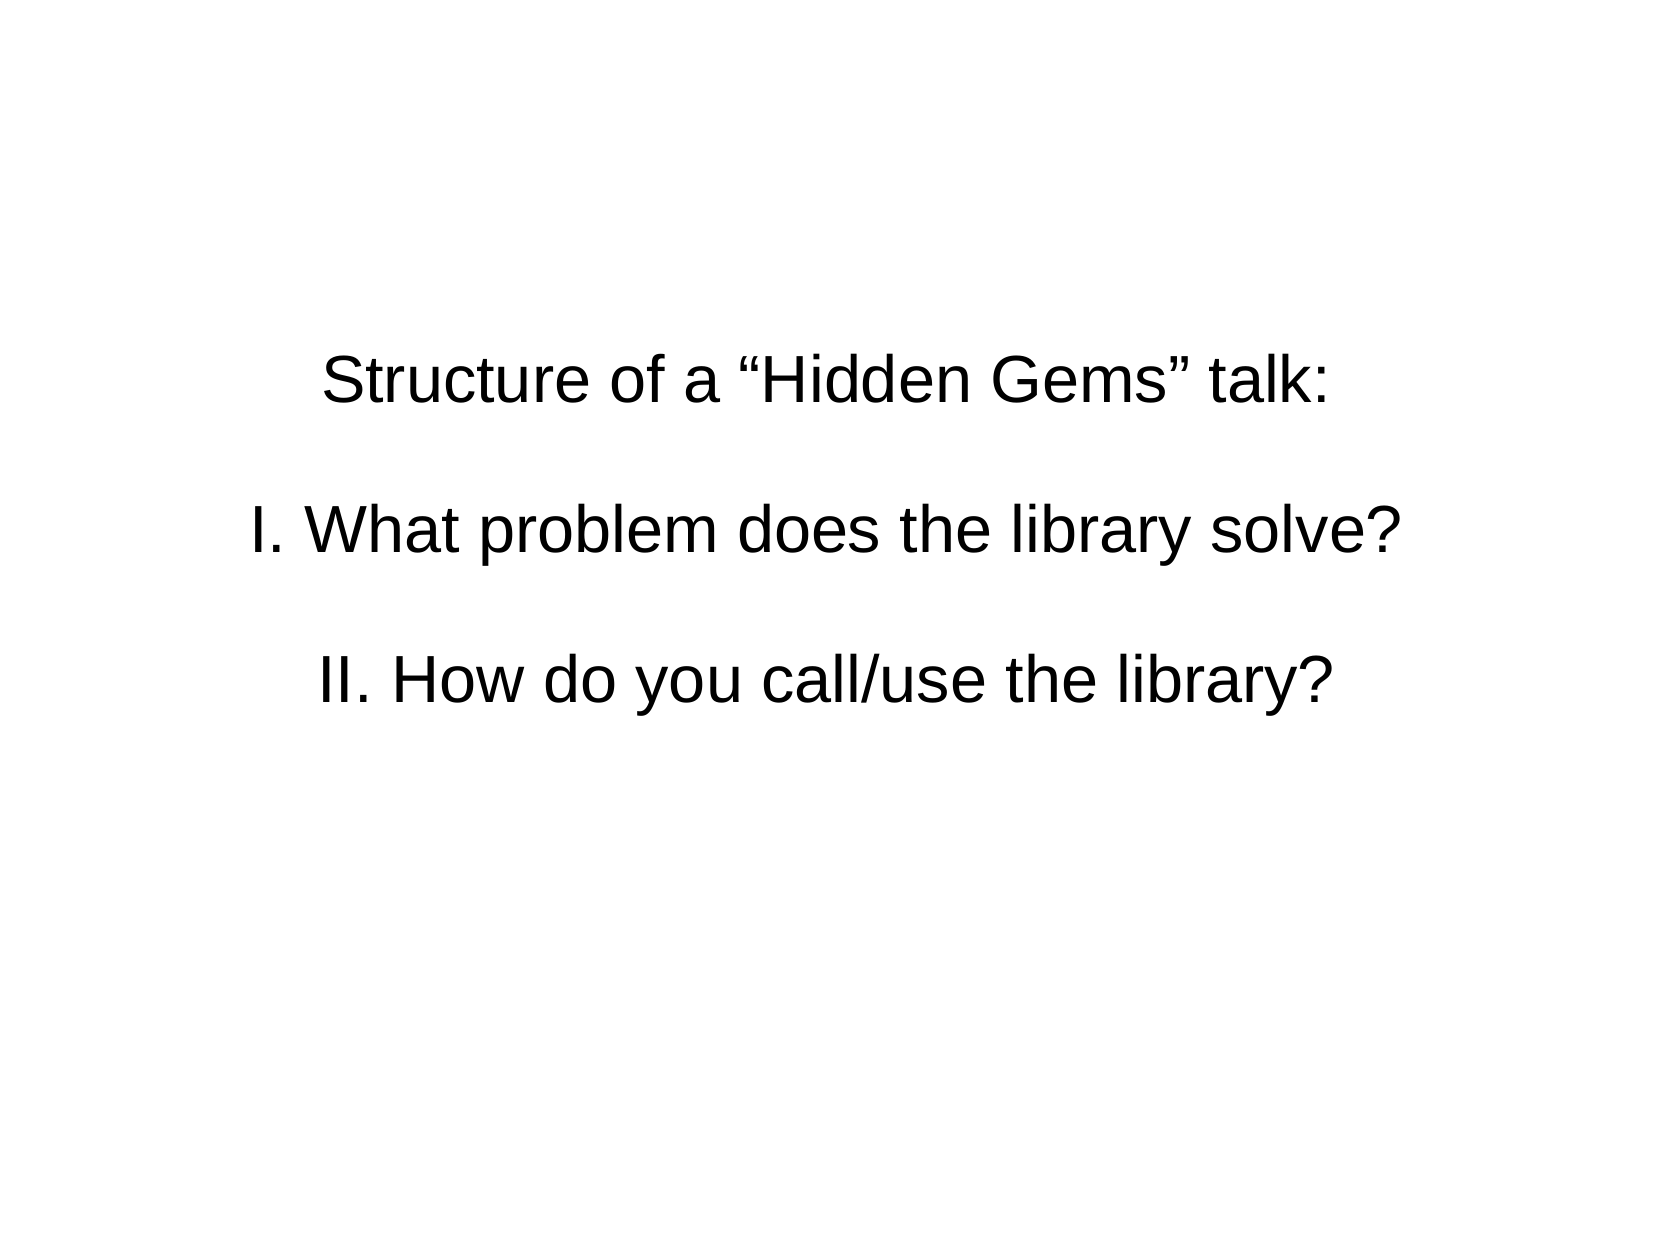

# Structure of a “Hidden Gems” talk:
I. What problem does the library solve?
II. How do you call/use the library?